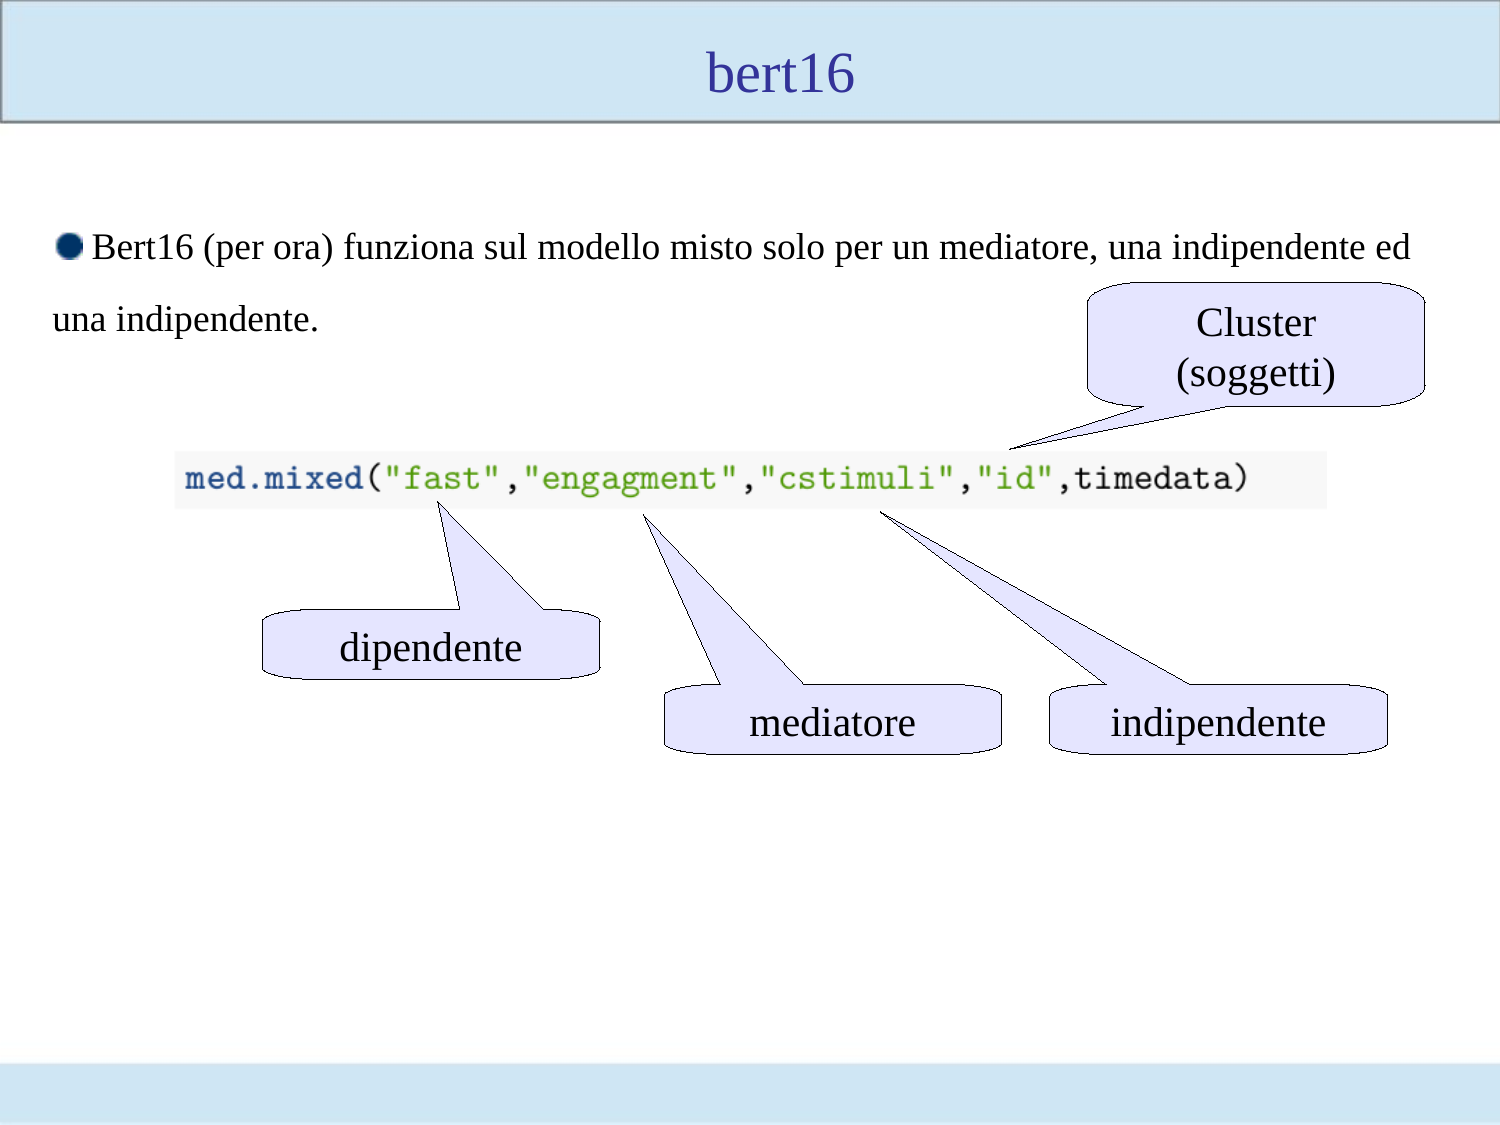

# bert16
 Bert16 (per ora) funziona sul modello misto solo per un mediatore, una indipendente ed una indipendente.
Cluster (soggetti)
dipendente
mediatore
indipendente